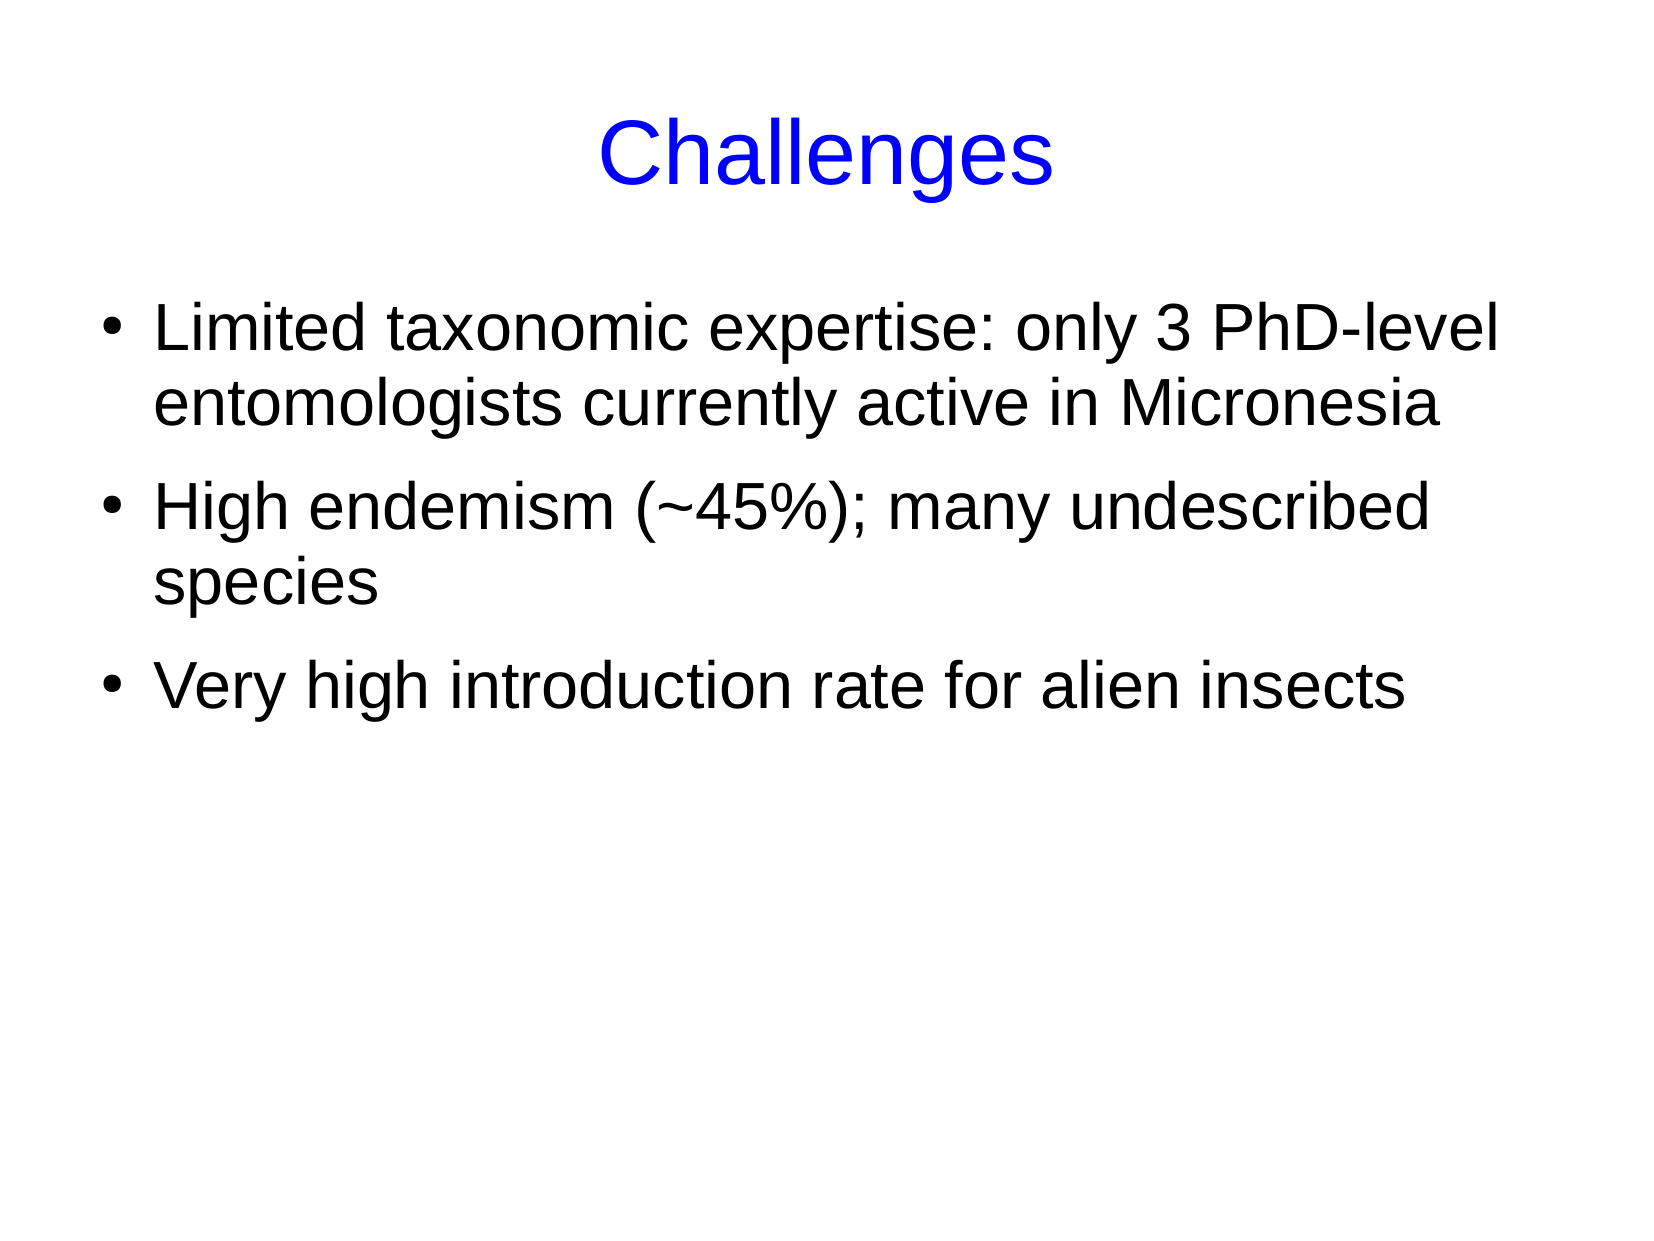

# Challenges
Limited taxonomic expertise: only 3 PhD-level entomologists currently active in Micronesia
High endemism (~45%); many undescribed species
Very high introduction rate for alien insects